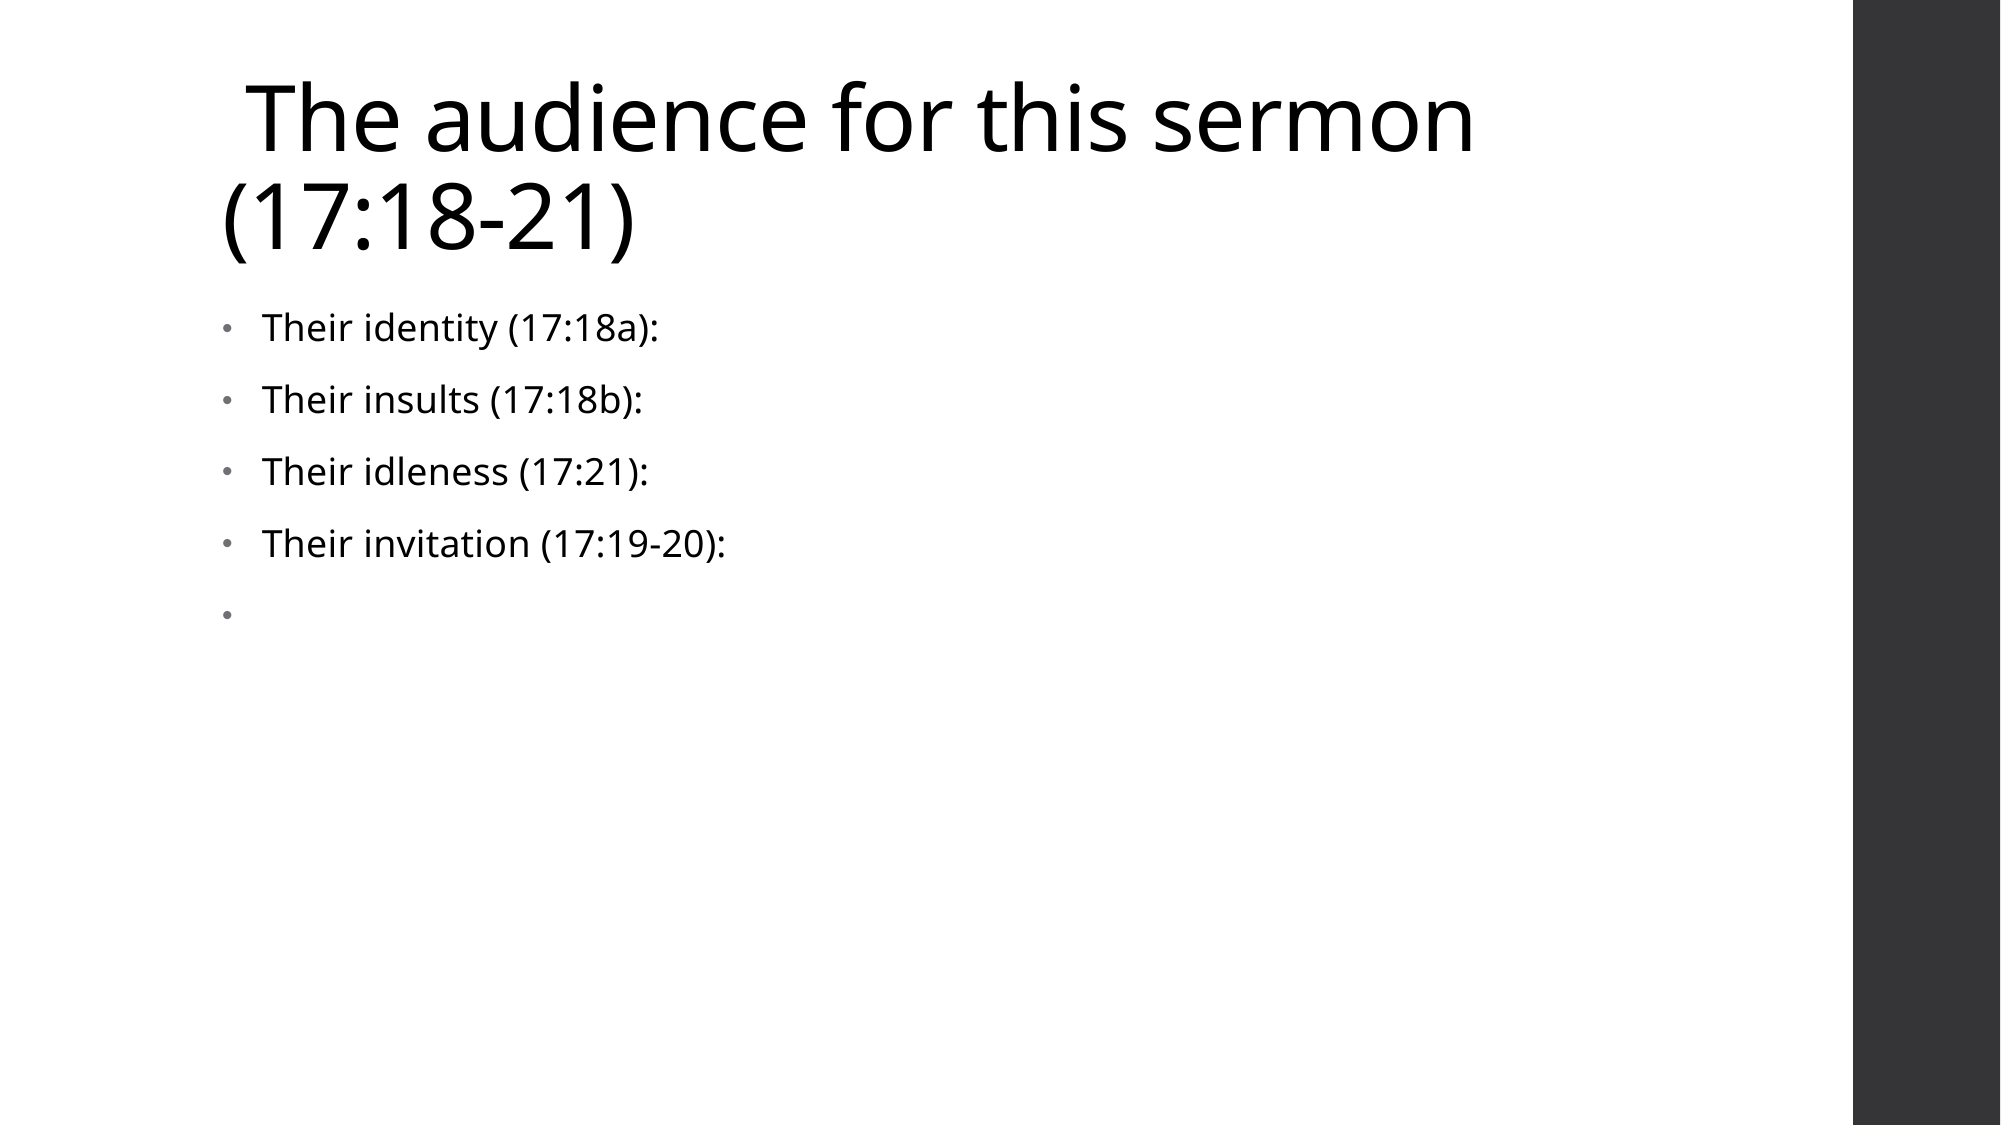

# The audience for this sermon (17:18-21)
 Their identity (17:18a):
 Their insults (17:18b):
 Their idleness (17:21):
 Their invitation (17:19-20):